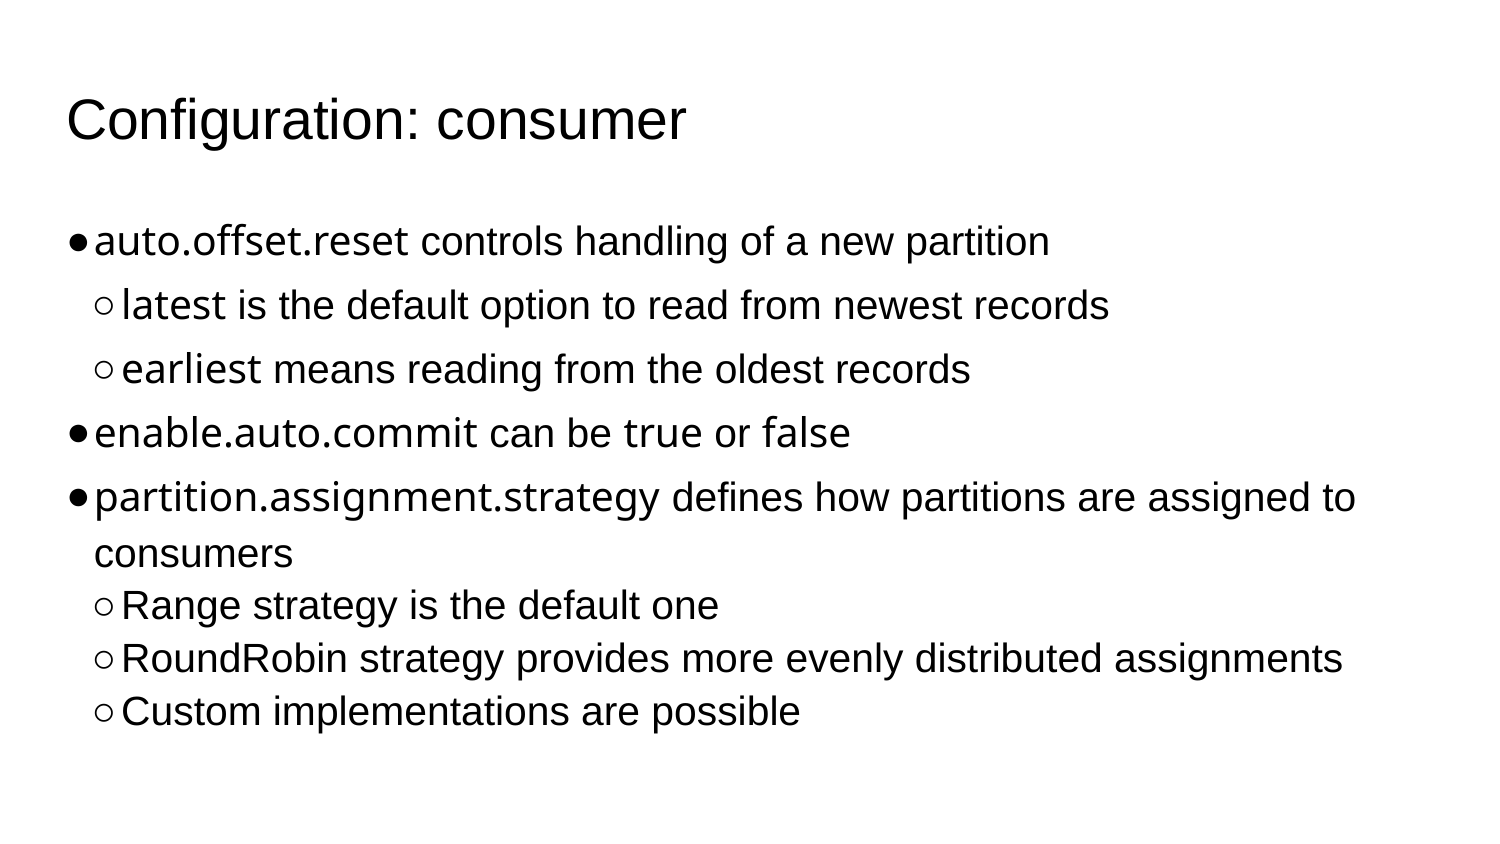

# Configuration: consumer
auto.offset.reset controls handling of a new partition
latest is the default option to read from newest records
earliest means reading from the oldest records
enable.auto.commit can be true or false
partition.assignment.strategy defines how partitions are assigned to consumers
Range strategy is the default one
RoundRobin strategy provides more evenly distributed assignments
Custom implementations are possible